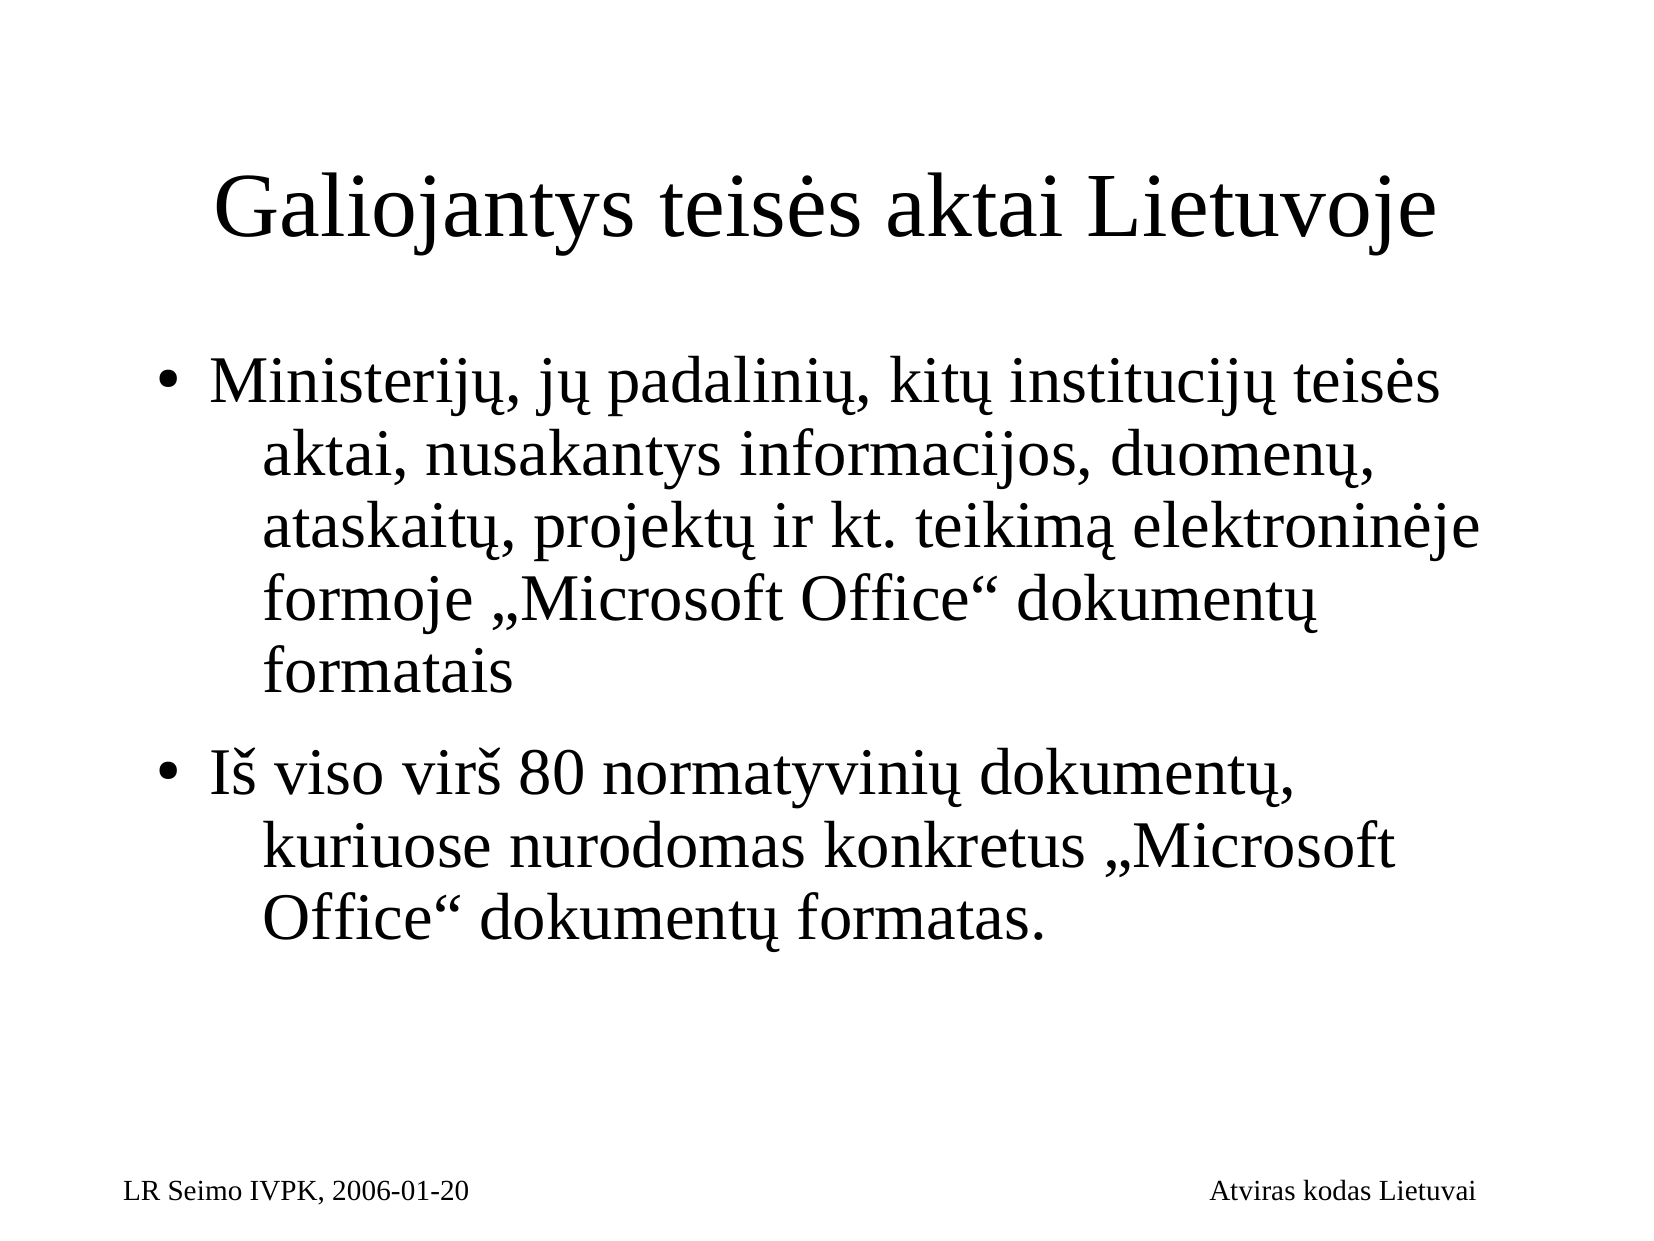

# Galiojantys teisės aktai Lietuvoje
Ministerijų, jų padalinių, kitų institucijų teisės aktai, nusakantys informacijos, duomenų, ataskaitų, projektų ir kt. teikimą elektroninėje formoje „Microsoft Office“ dokumentų formatais
Iš viso virš 80 normatyvinių dokumentų, kuriuose nurodomas konkretus „Microsoft Office“ dokumentų formatas.